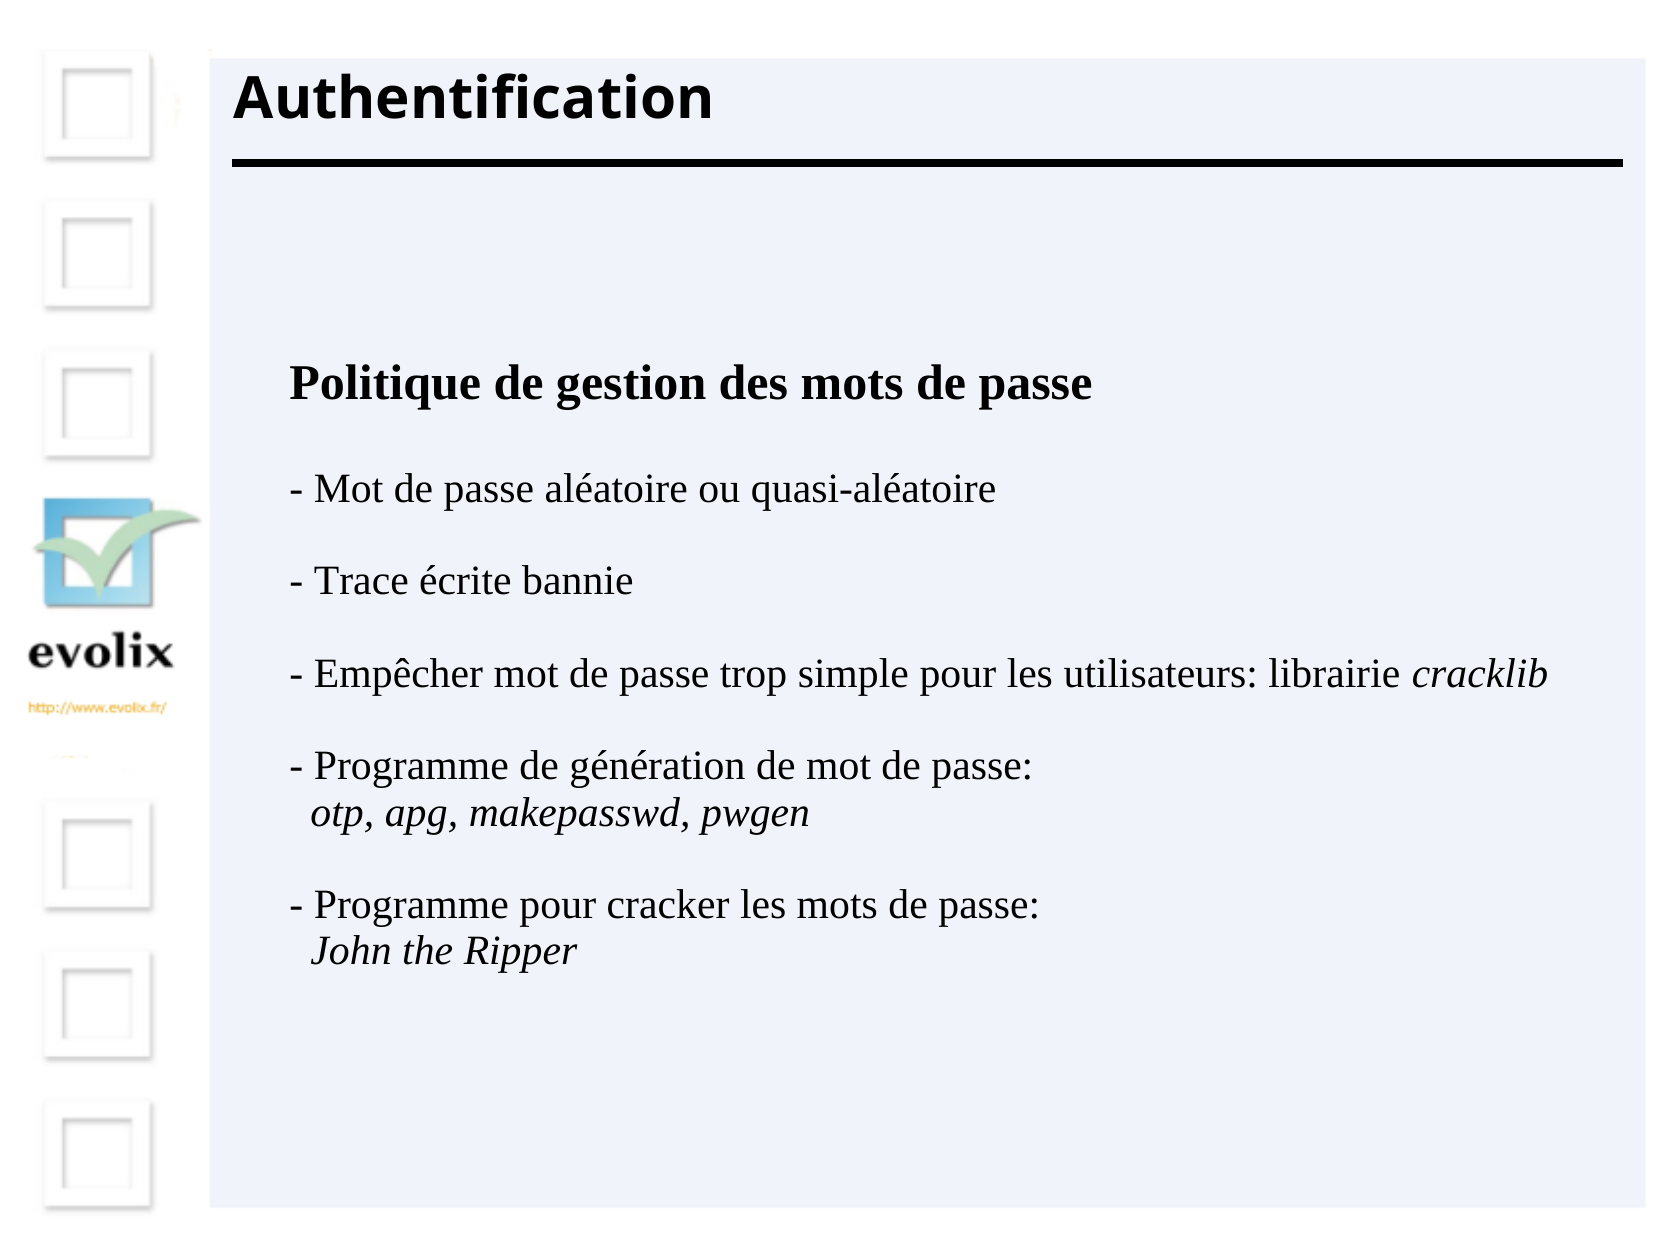

# Authentification
Politique de gestion des mots de passe
- Mot de passe aléatoire ou quasi-aléatoire
- Trace écrite bannie
- Empêcher mot de passe trop simple pour les utilisateurs: librairie cracklib
- Programme de génération de mot de passe:
 otp, apg, makepasswd, pwgen
- Programme pour cracker les mots de passe:
 John the Ripper